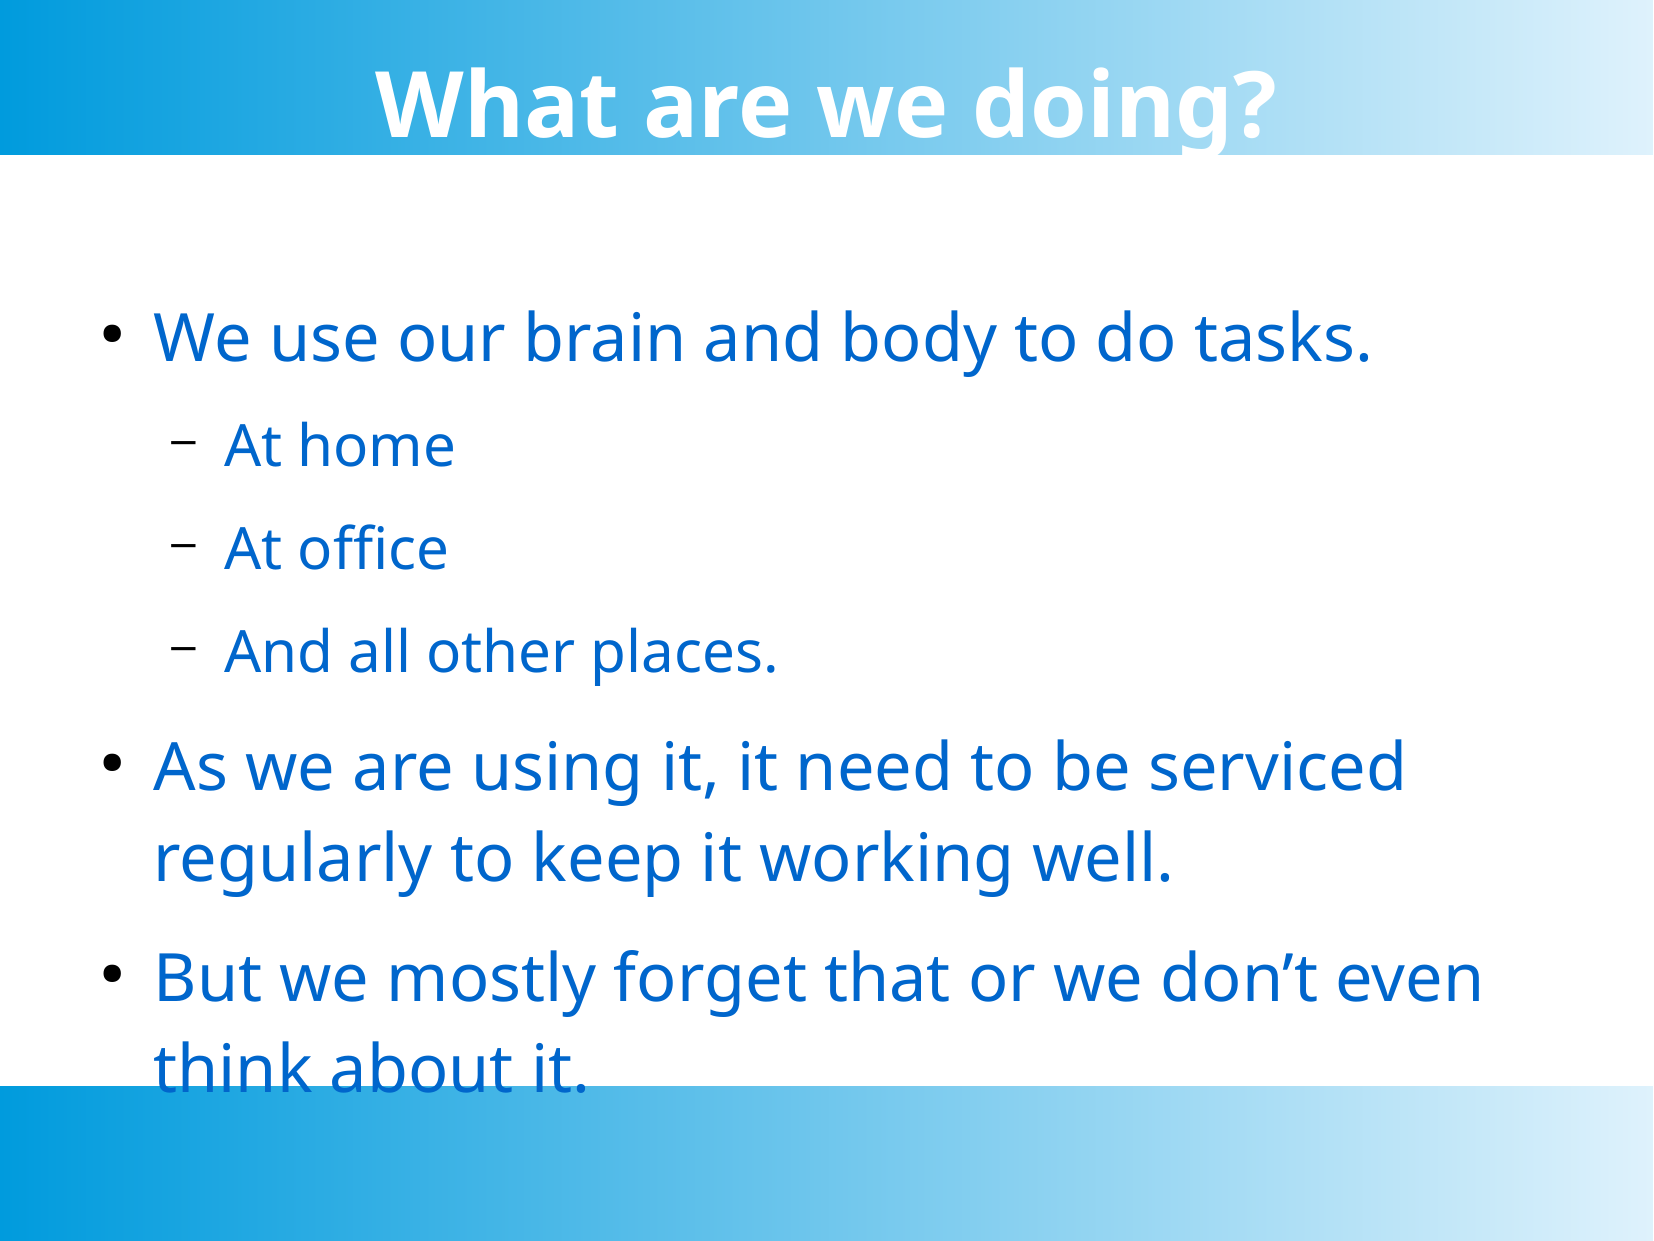

# What are we doing?
We use our brain and body to do tasks.
At home
At office
And all other places.
As we are using it, it need to be serviced regularly to keep it working well.
But we mostly forget that or we don’t even think about it.